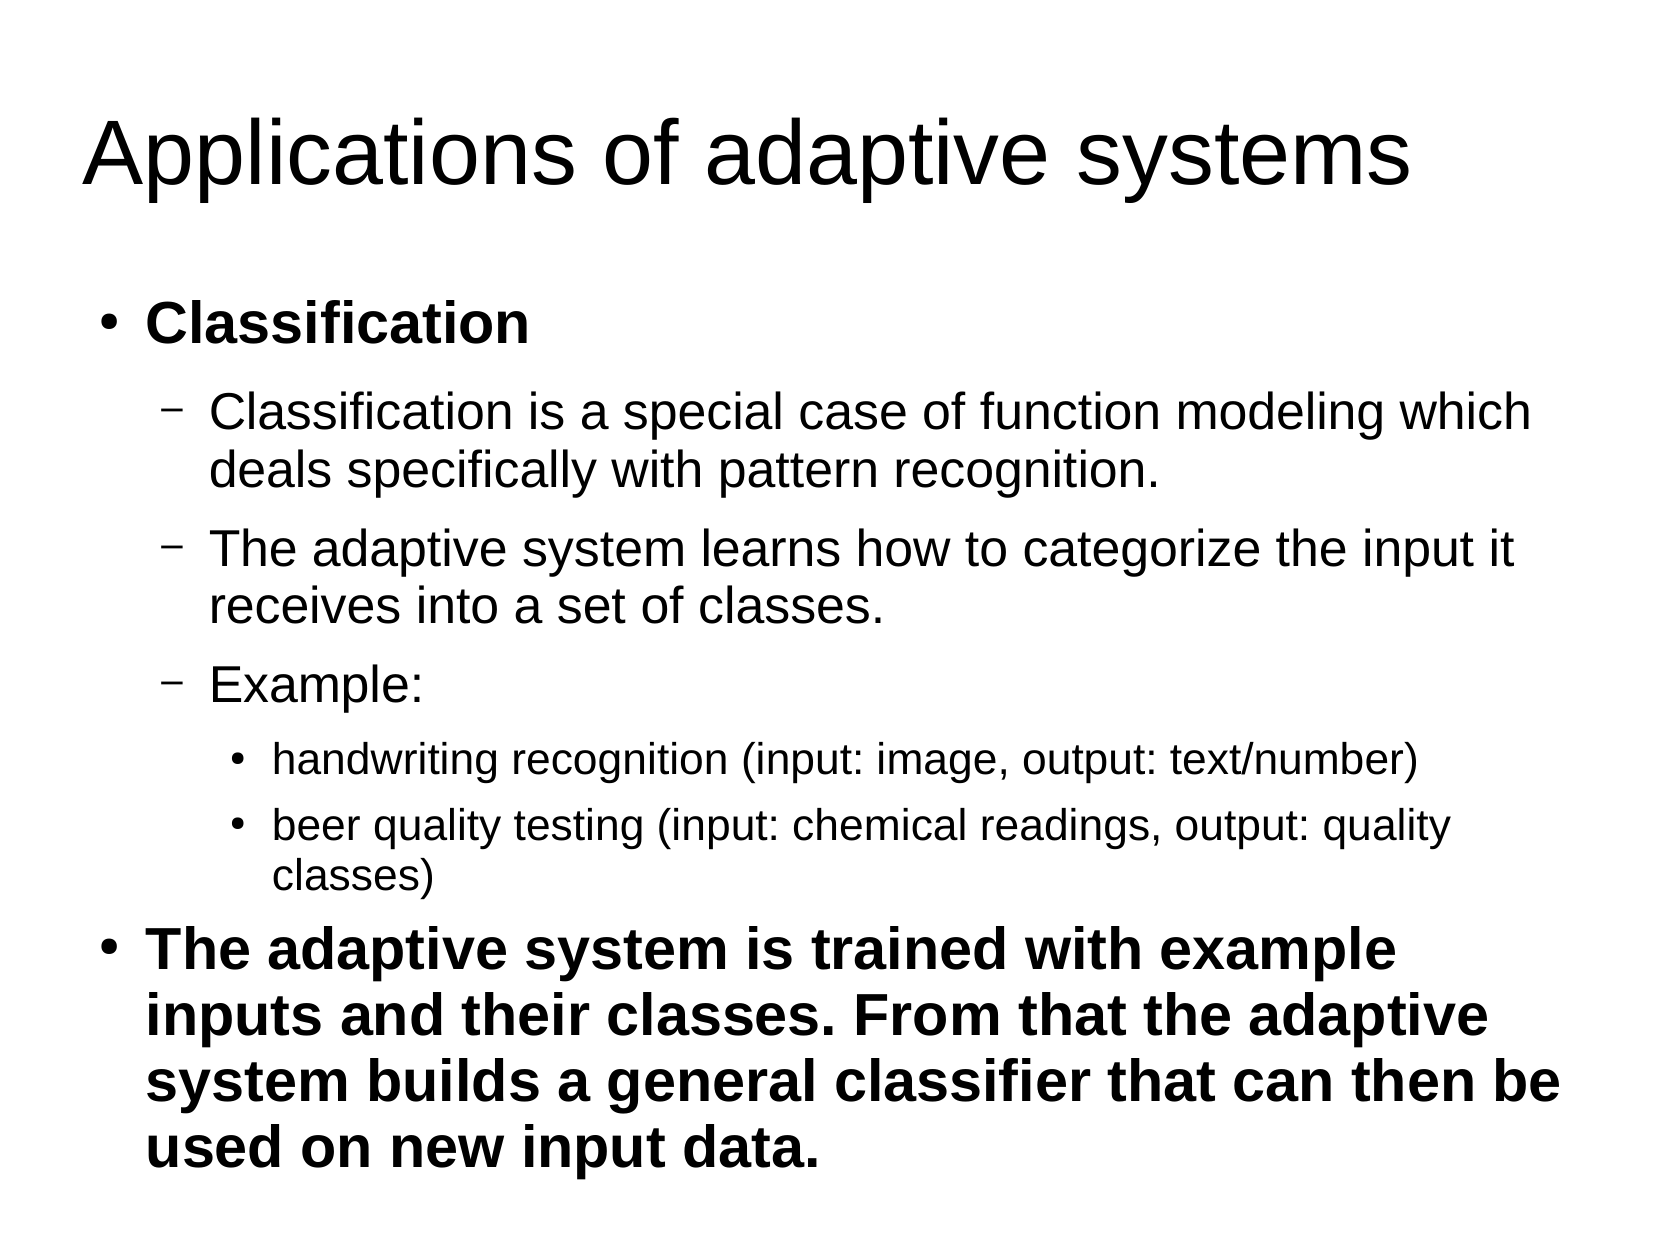

# Applications of adaptive systems
Classification
Classification is a special case of function modeling which deals specifically with pattern recognition.
The adaptive system learns how to categorize the input it receives into a set of classes.
Example:
handwriting recognition (input: image, output: text/number)
beer quality testing (input: chemical readings, output: quality classes)
The adaptive system is trained with example inputs and their classes. From that the adaptive system builds a general classifier that can then be used on new input data.